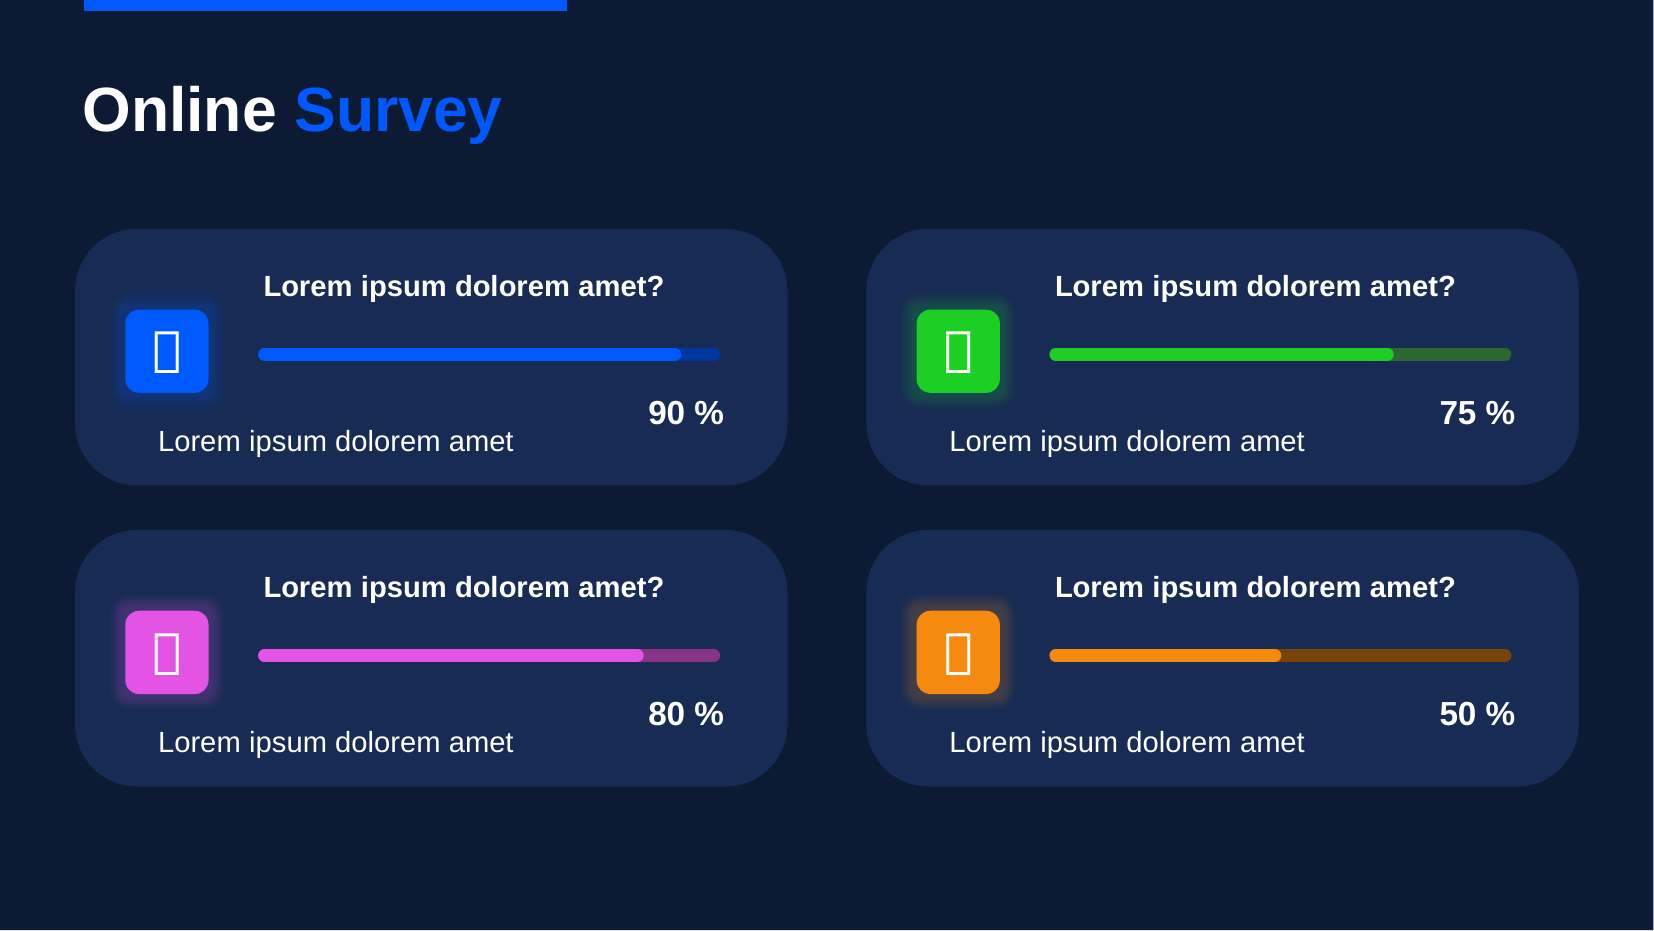

# Online Survey
Lorem ipsum dolorem amet?
Lorem ipsum dolorem amet?


90 %
75 %
Lorem ipsum dolorem amet
Lorem ipsum dolorem amet
Lorem ipsum dolorem amet?
Lorem ipsum dolorem amet?


80 %
50 %
Lorem ipsum dolorem amet
Lorem ipsum dolorem amet